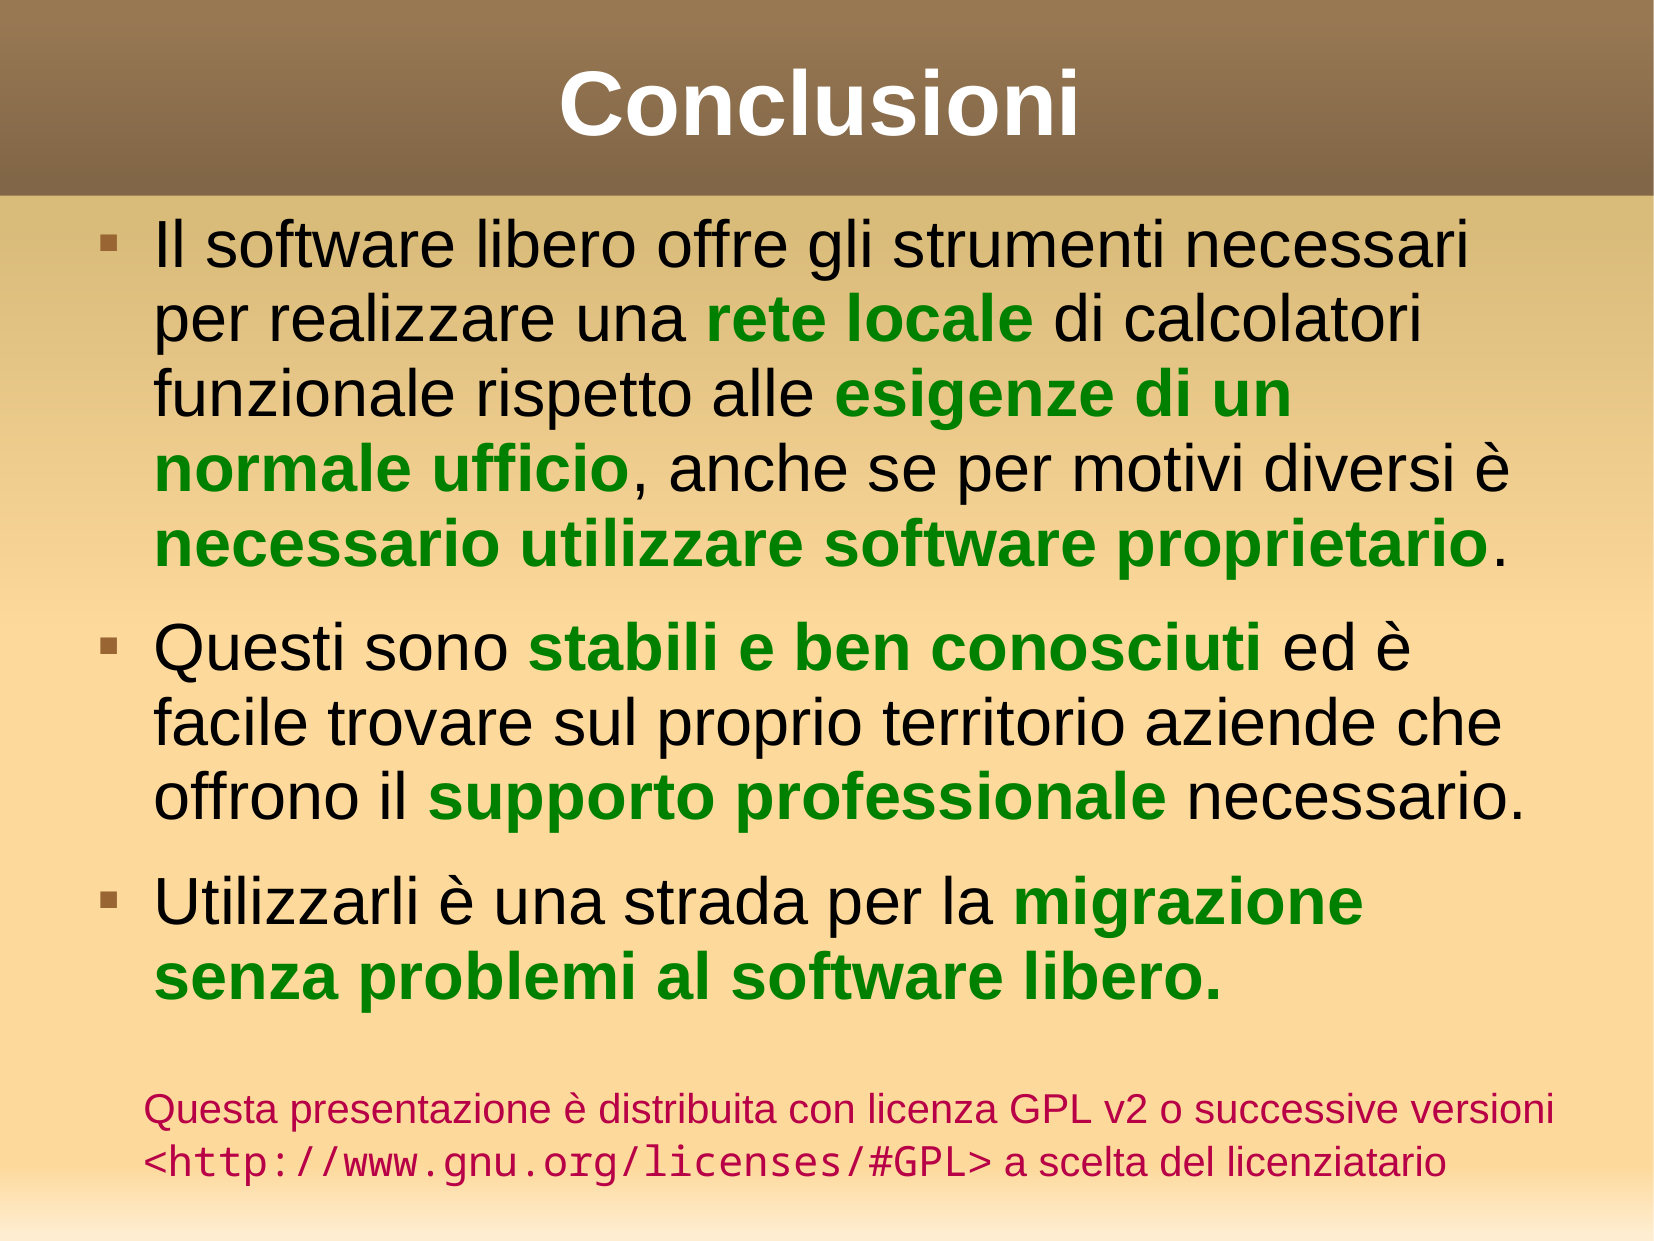

# Conclusioni
Il software libero offre gli strumenti necessari per realizzare una rete locale di calcolatori funzionale rispetto alle esigenze di un normale ufficio, anche se per motivi diversi è necessario utilizzare software proprietario.
Questi sono stabili e ben conosciuti ed è facile trovare sul proprio territorio aziende che offrono il supporto professionale necessario.
Utilizzarli è una strada per la migrazione senza problemi al software libero.
Questa presentazione è distribuita con licenza GPL v2 o successive versioni <http://www.gnu.org/licenses/#GPL> a scelta del licenziatario